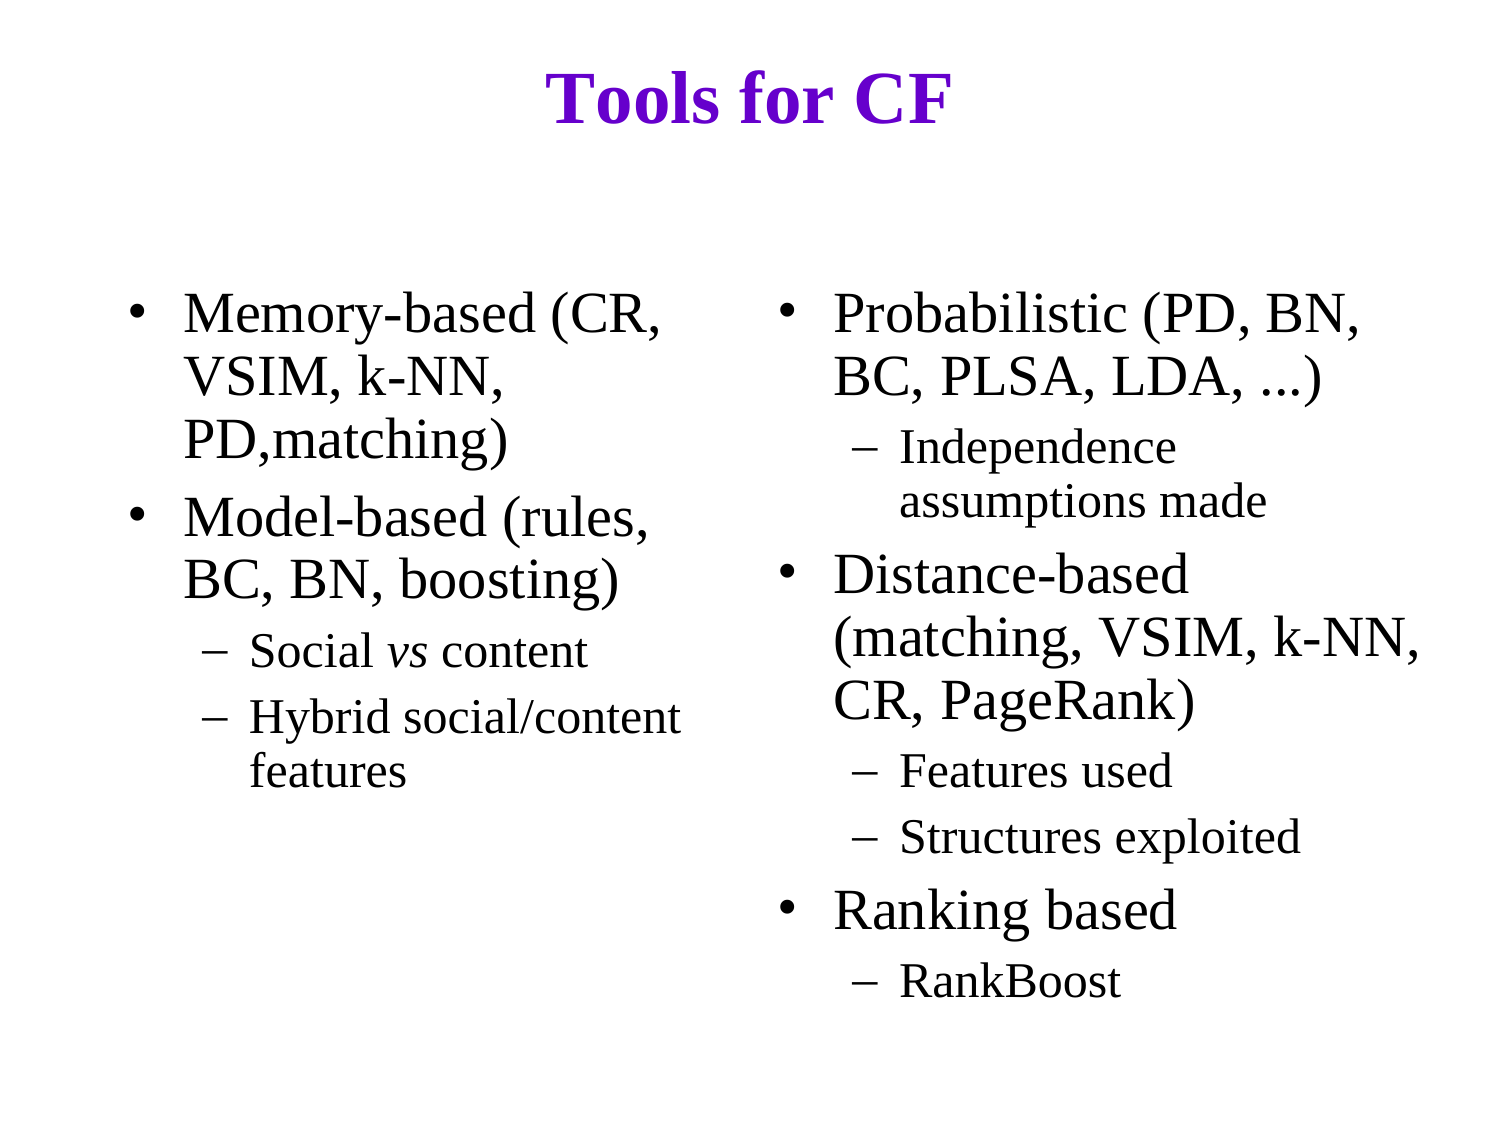

# Tools for CF
Probabilistic (PD, BN, BC, PLSA, LDA, ...)
Independence assumptions made
Distance-based (matching, VSIM, k-NN, CR, PageRank)
Features used
Structures exploited
Ranking based
RankBoost
Memory-based (CR, VSIM, k-NN, PD,matching)
Model-based (rules, BC, BN, boosting)
Social vs content
Hybrid social/content features